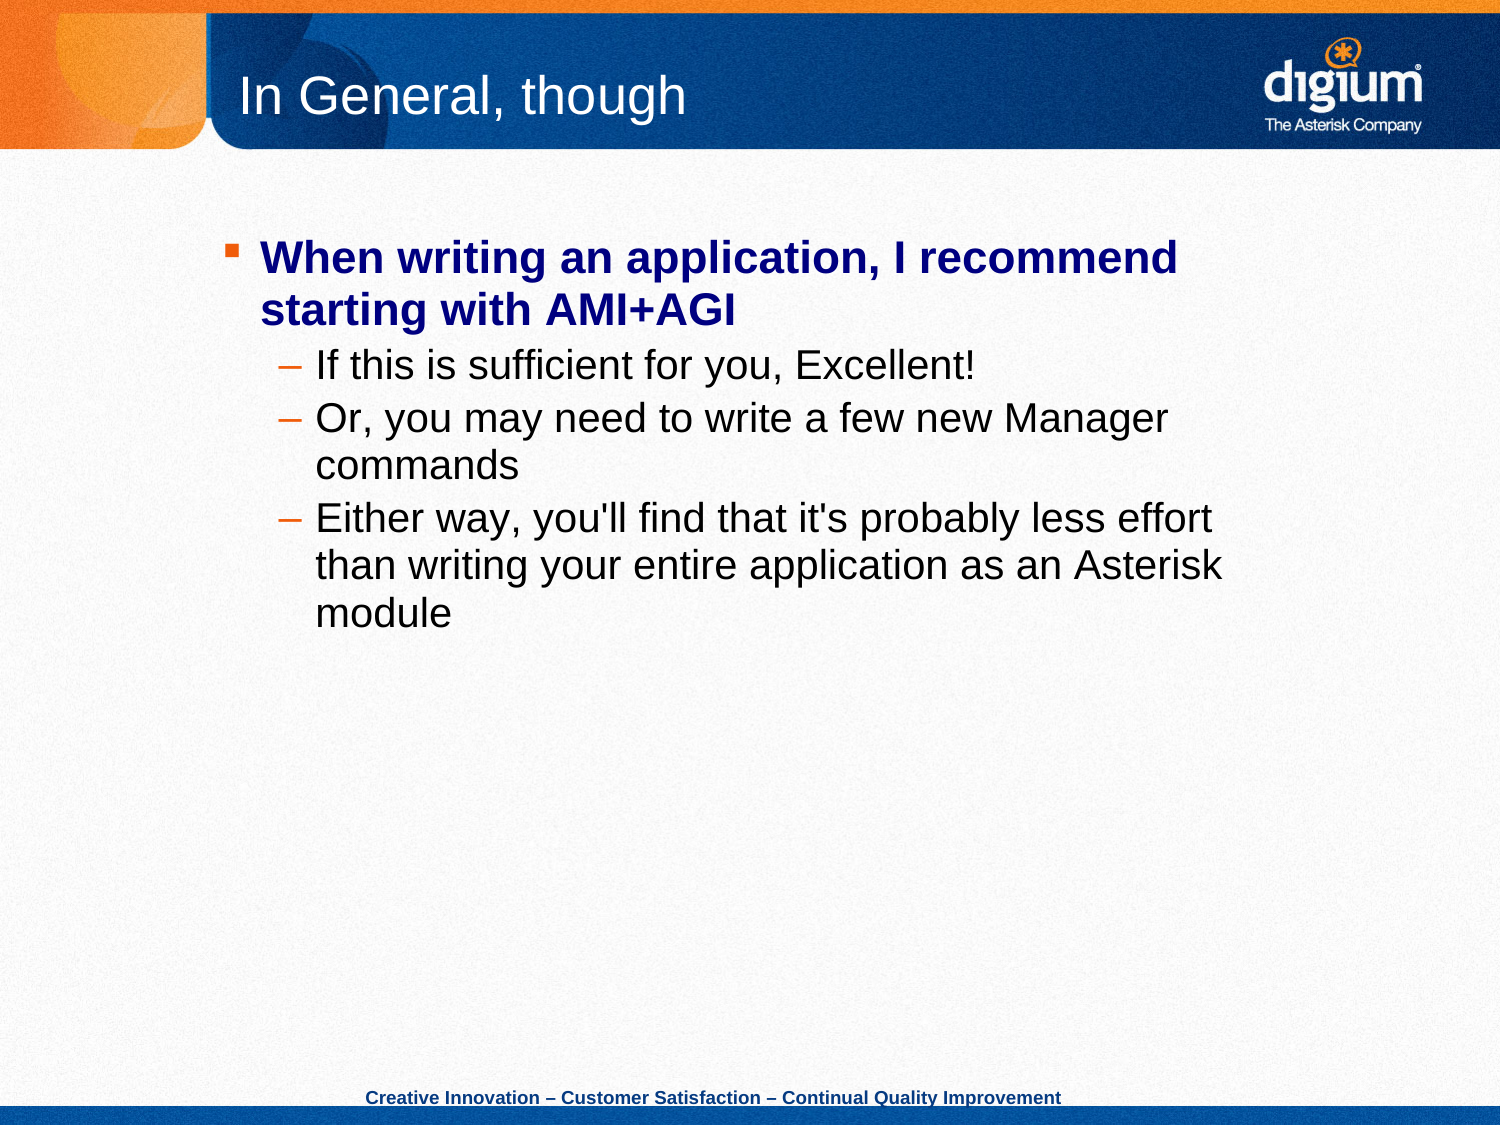

# In General, though
When writing an application, I recommend starting with AMI+AGI
If this is sufficient for you, Excellent!
Or, you may need to write a few new Manager commands
Either way, you'll find that it's probably less effort than writing your entire application as an Asterisk module